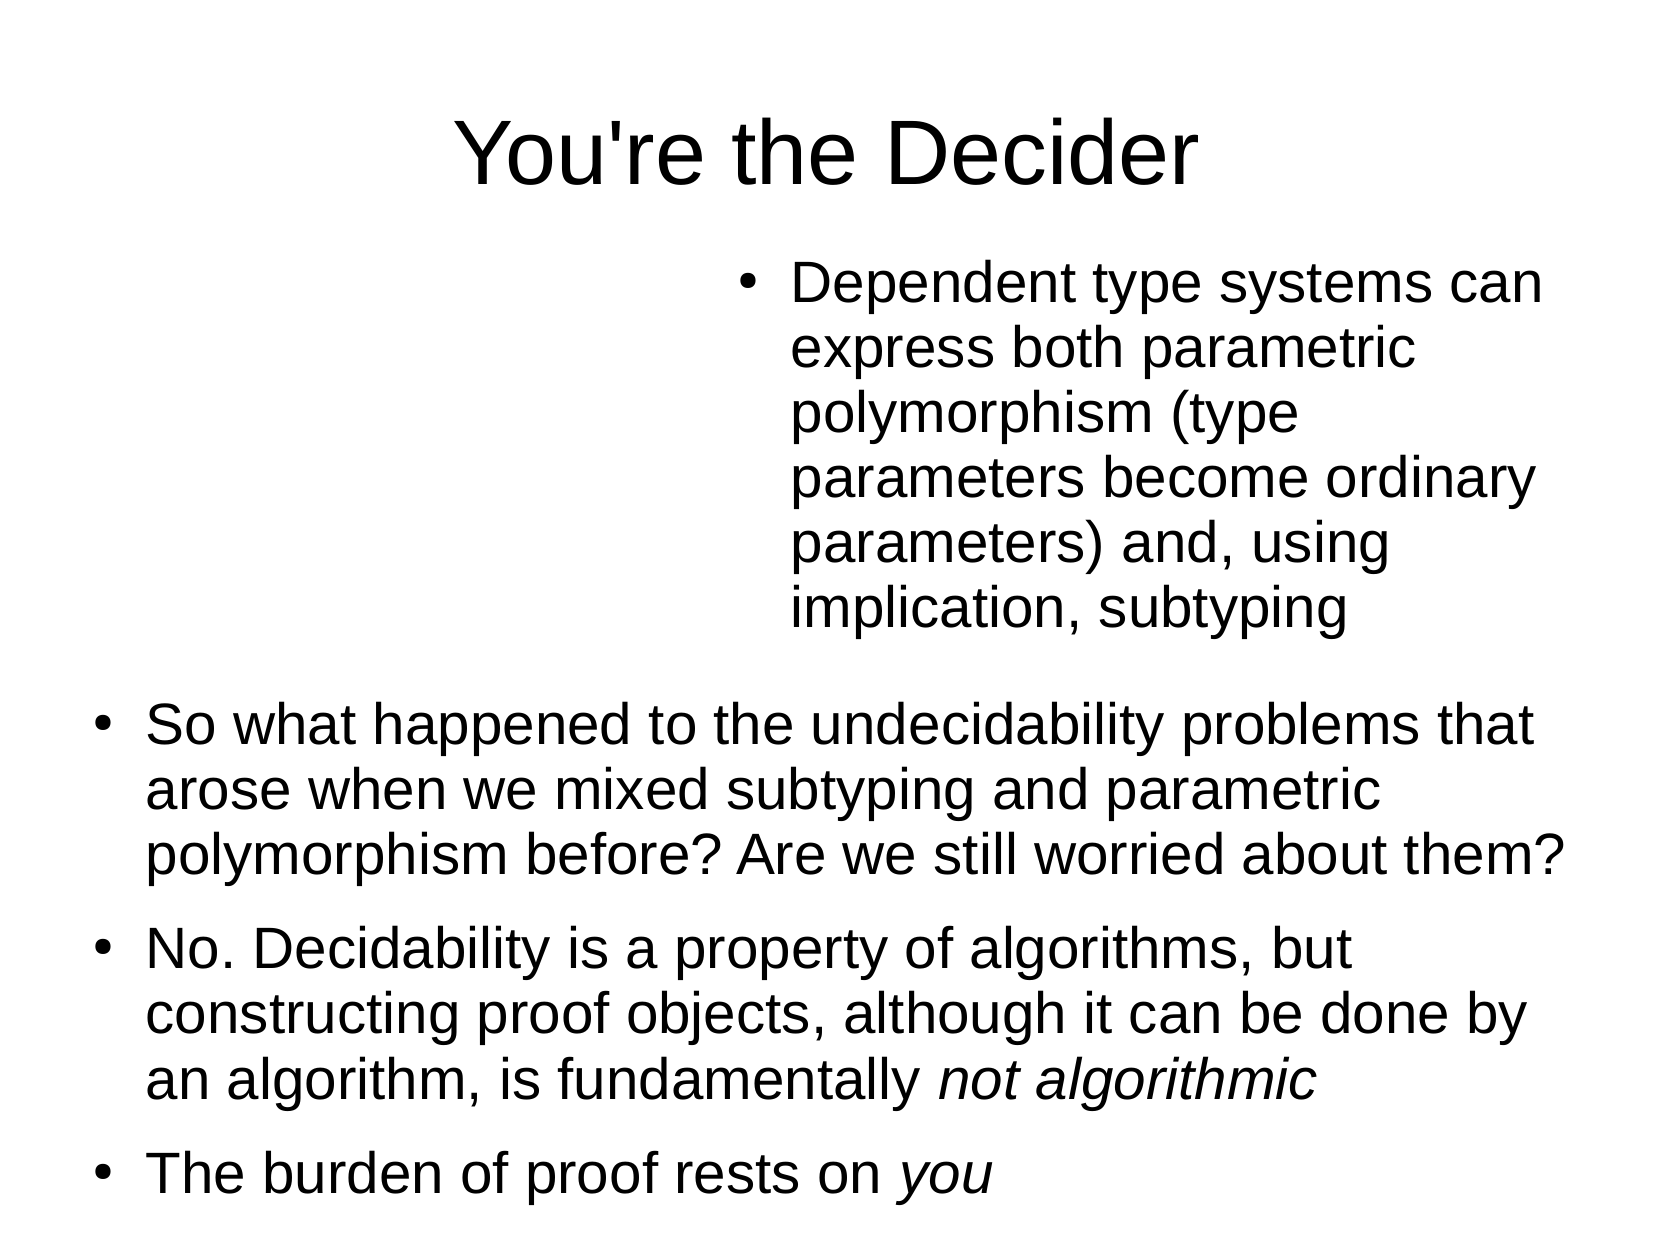

# You're the Decider
Dependent type systems can express both parametric polymorphism (type parameters become ordinary parameters) and, using implication, subtyping
So what happened to the undecidability problems that arose when we mixed subtyping and parametric polymorphism before? Are we still worried about them?
No. Decidability is a property of algorithms, but constructing proof objects, although it can be done by an algorithm, is fundamentally not algorithmic
The burden of proof rests on you